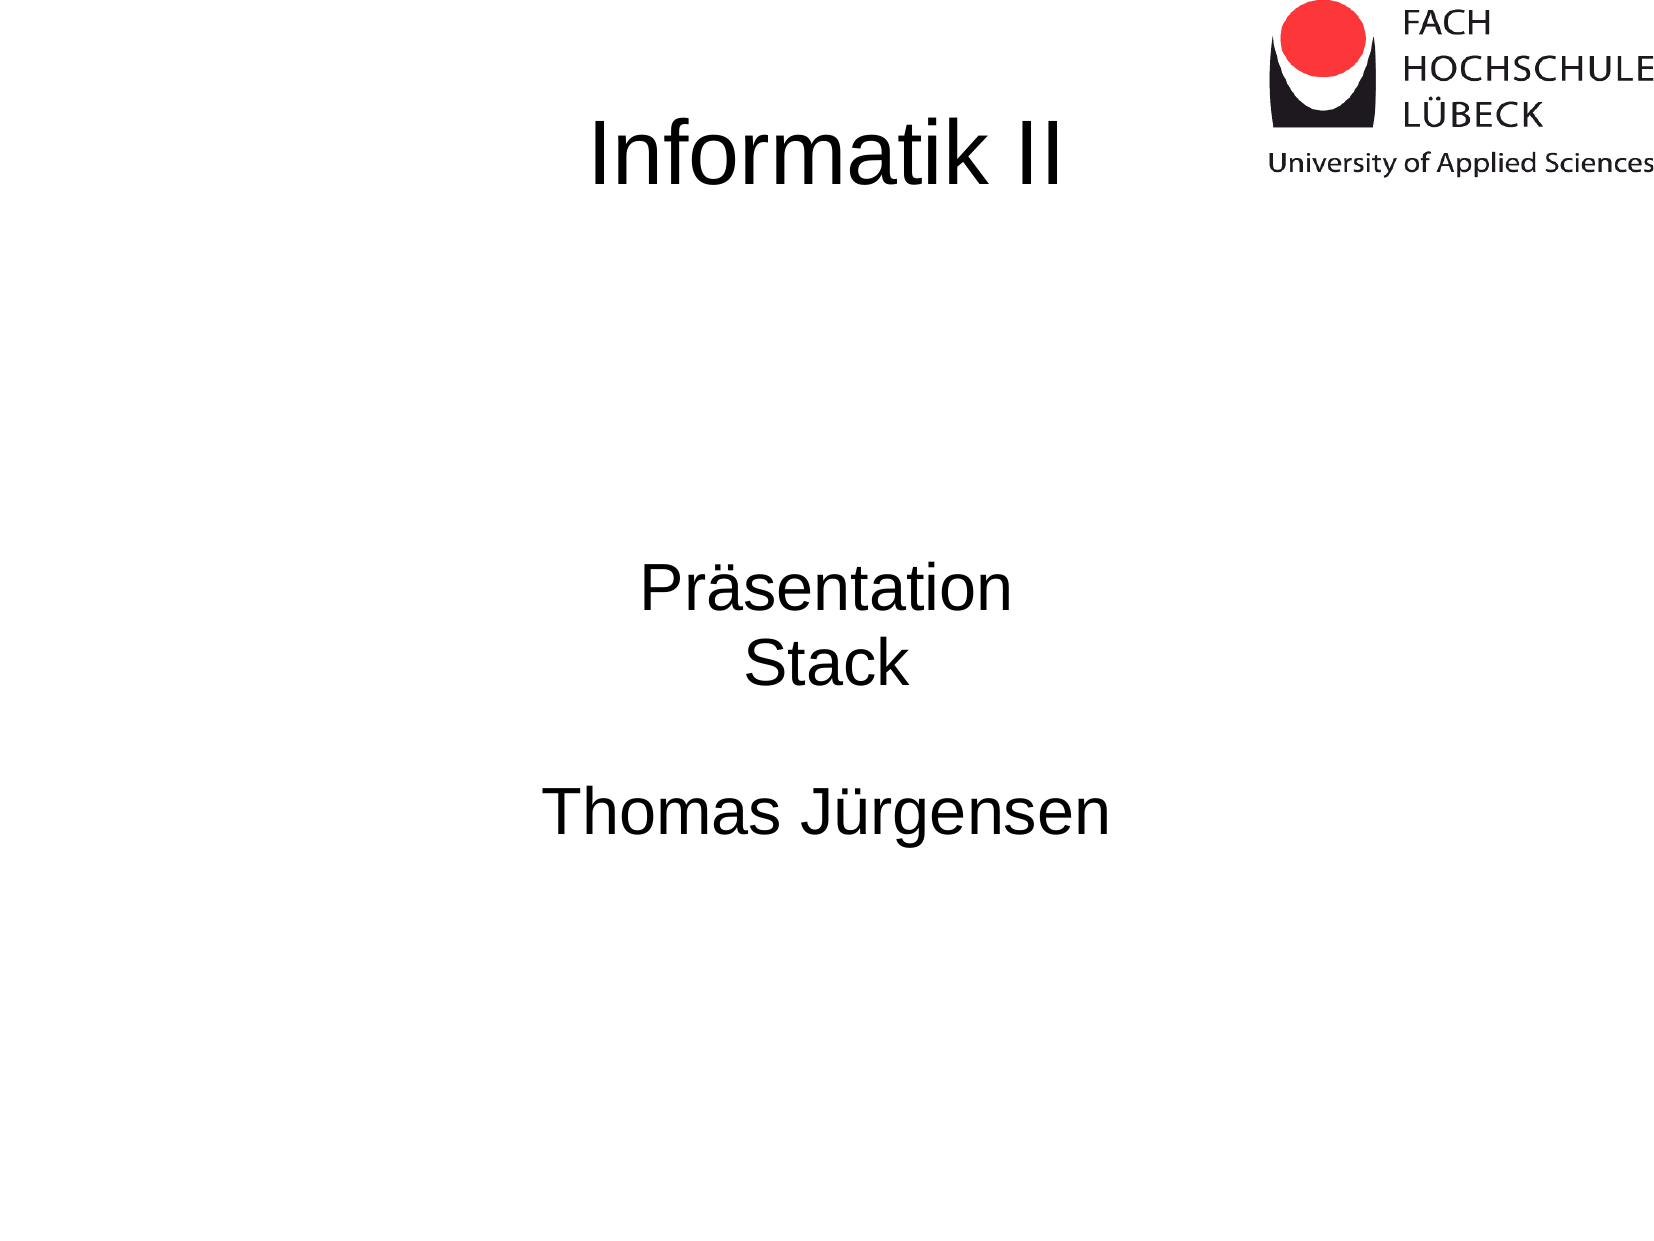

# Informatik II
Präsentation
Stack
Thomas Jürgensen